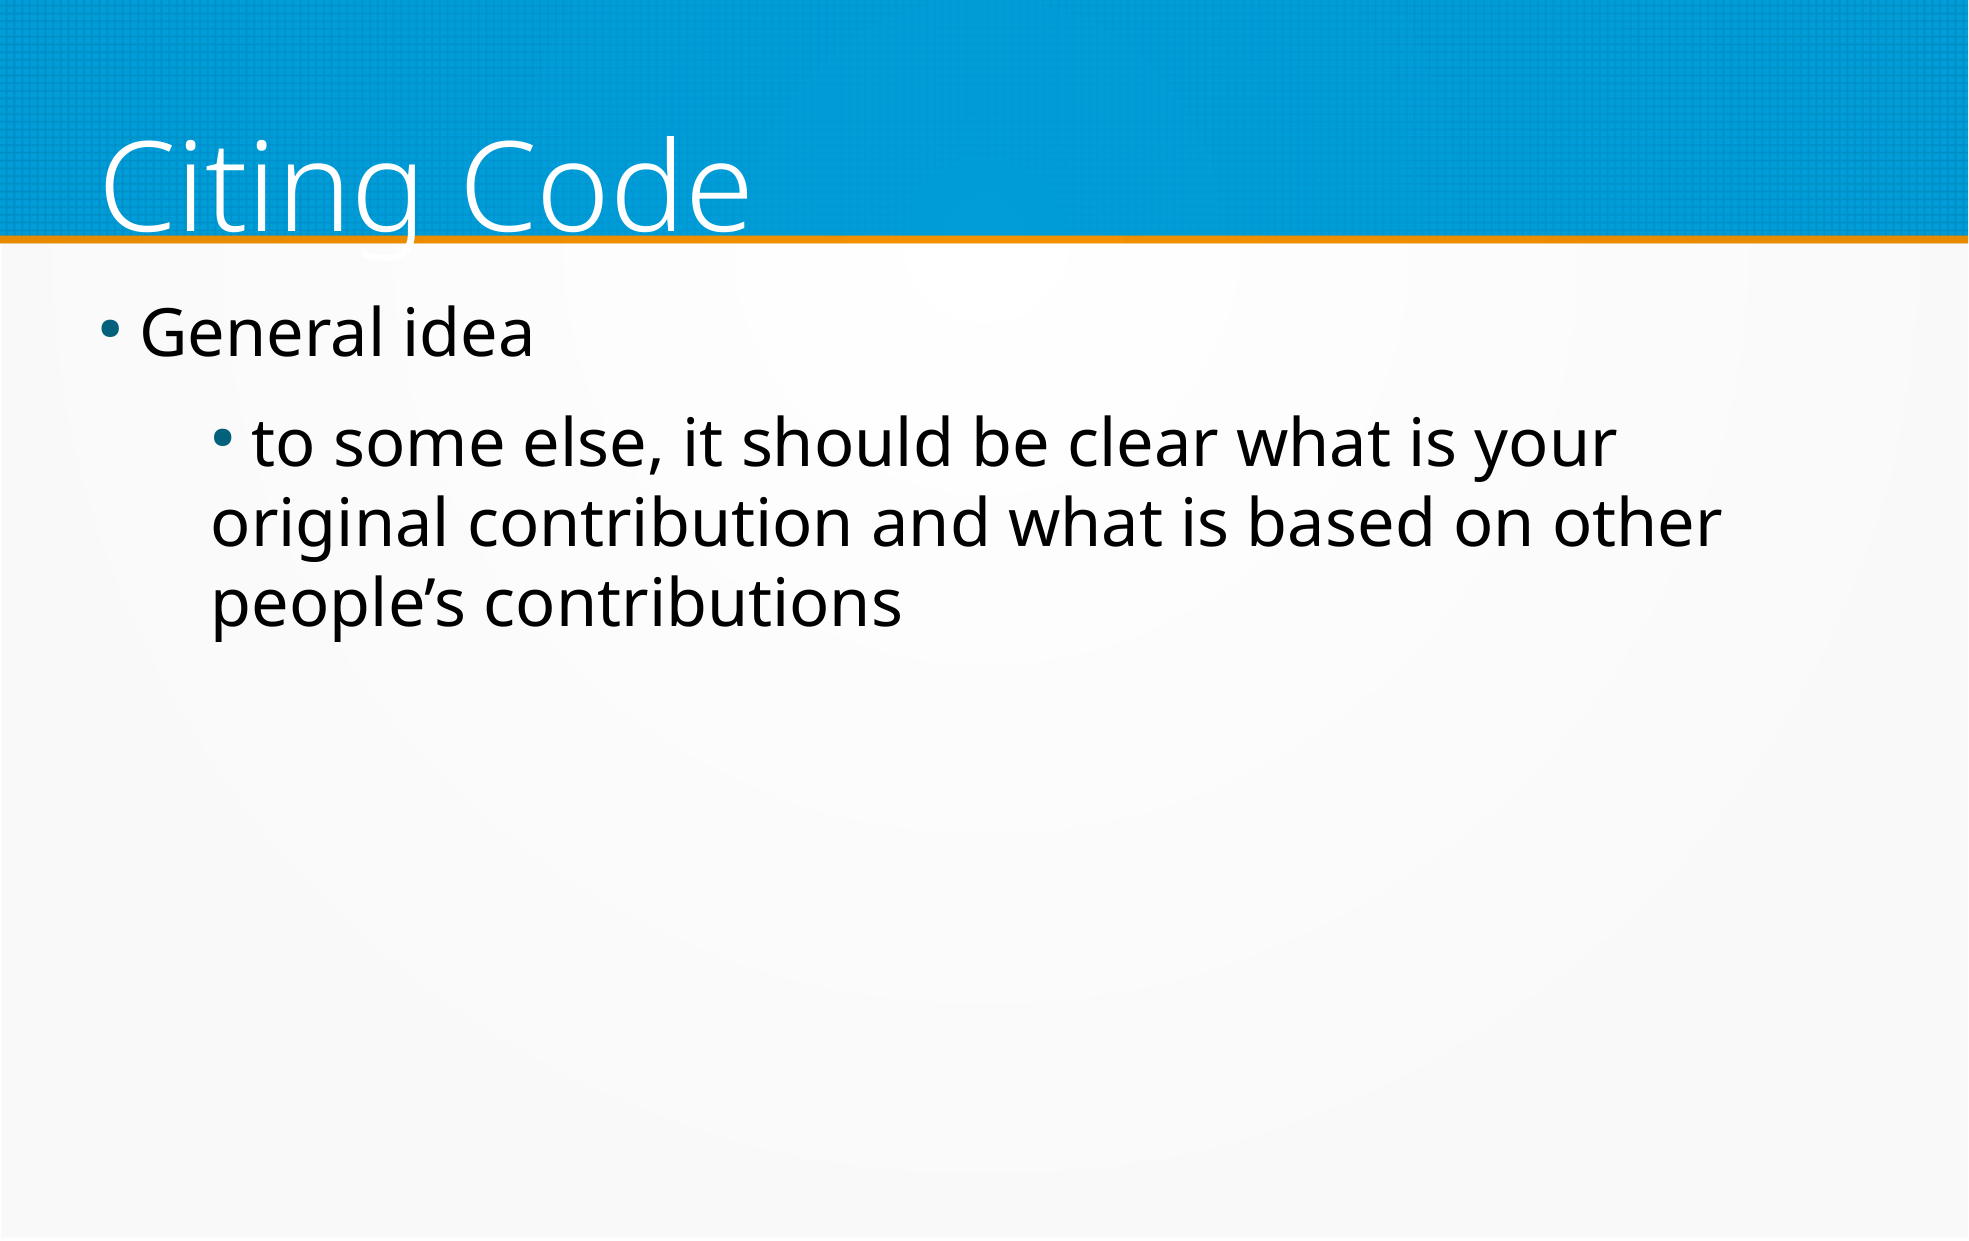

# Citing Code
 General idea
 to some else, it should be clear what is your original contribution and what is based on other people’s contributions